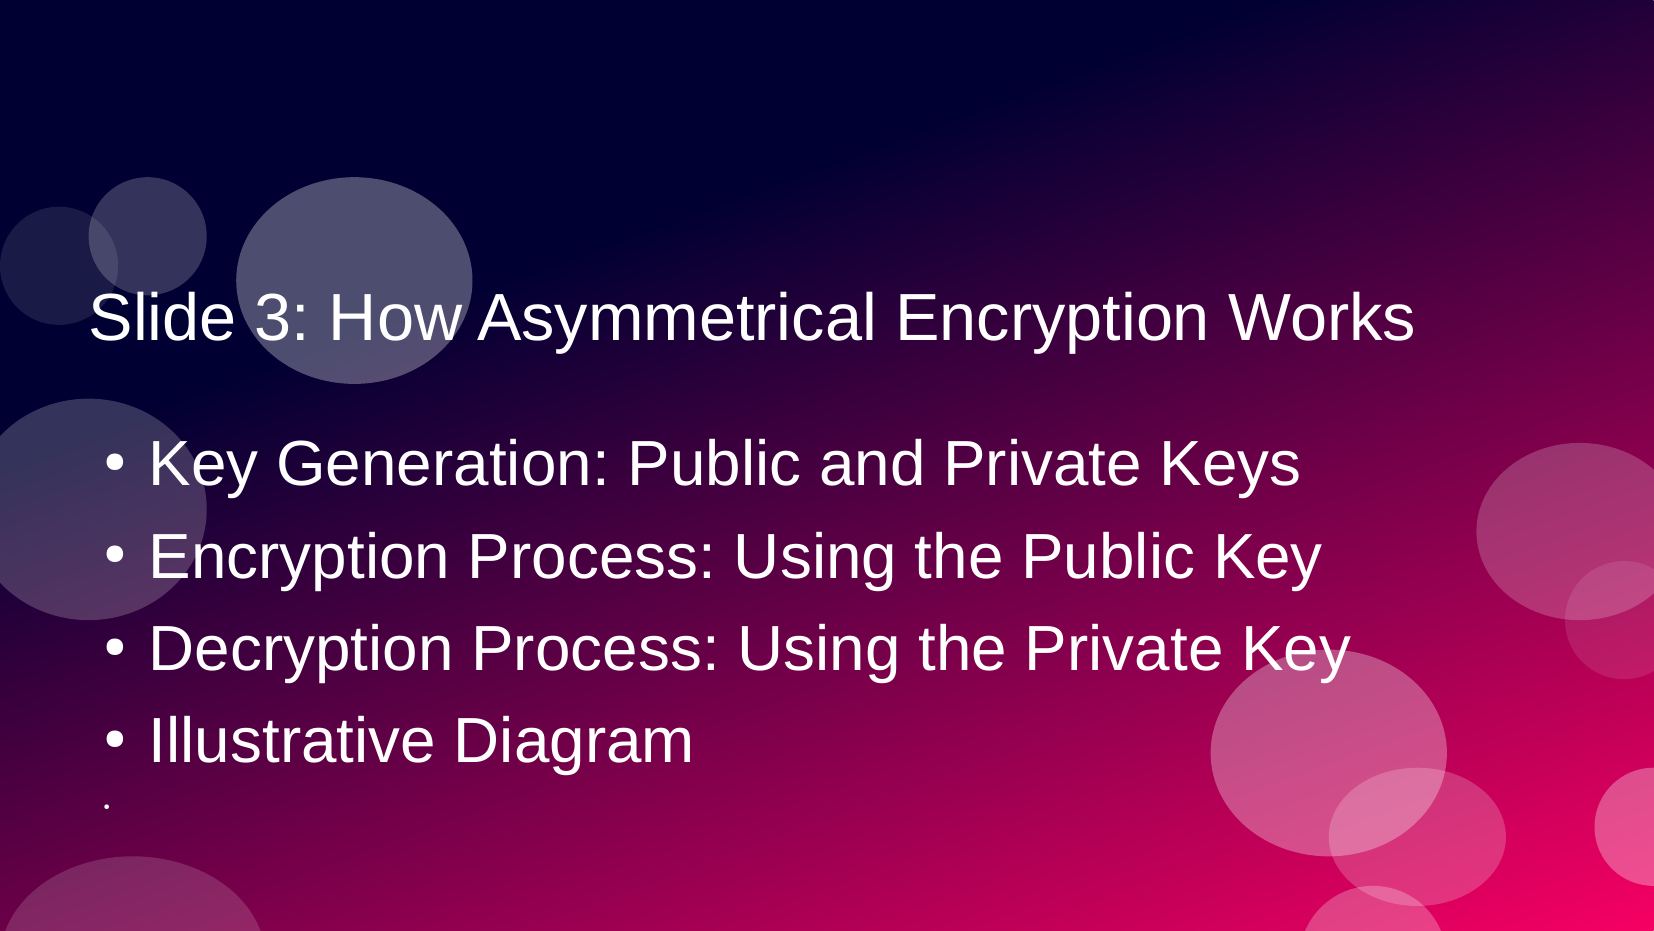

# Slide 3: How Asymmetrical Encryption Works
Key Generation: Public and Private Keys
Encryption Process: Using the Public Key
Decryption Process: Using the Private Key
Illustrative Diagram